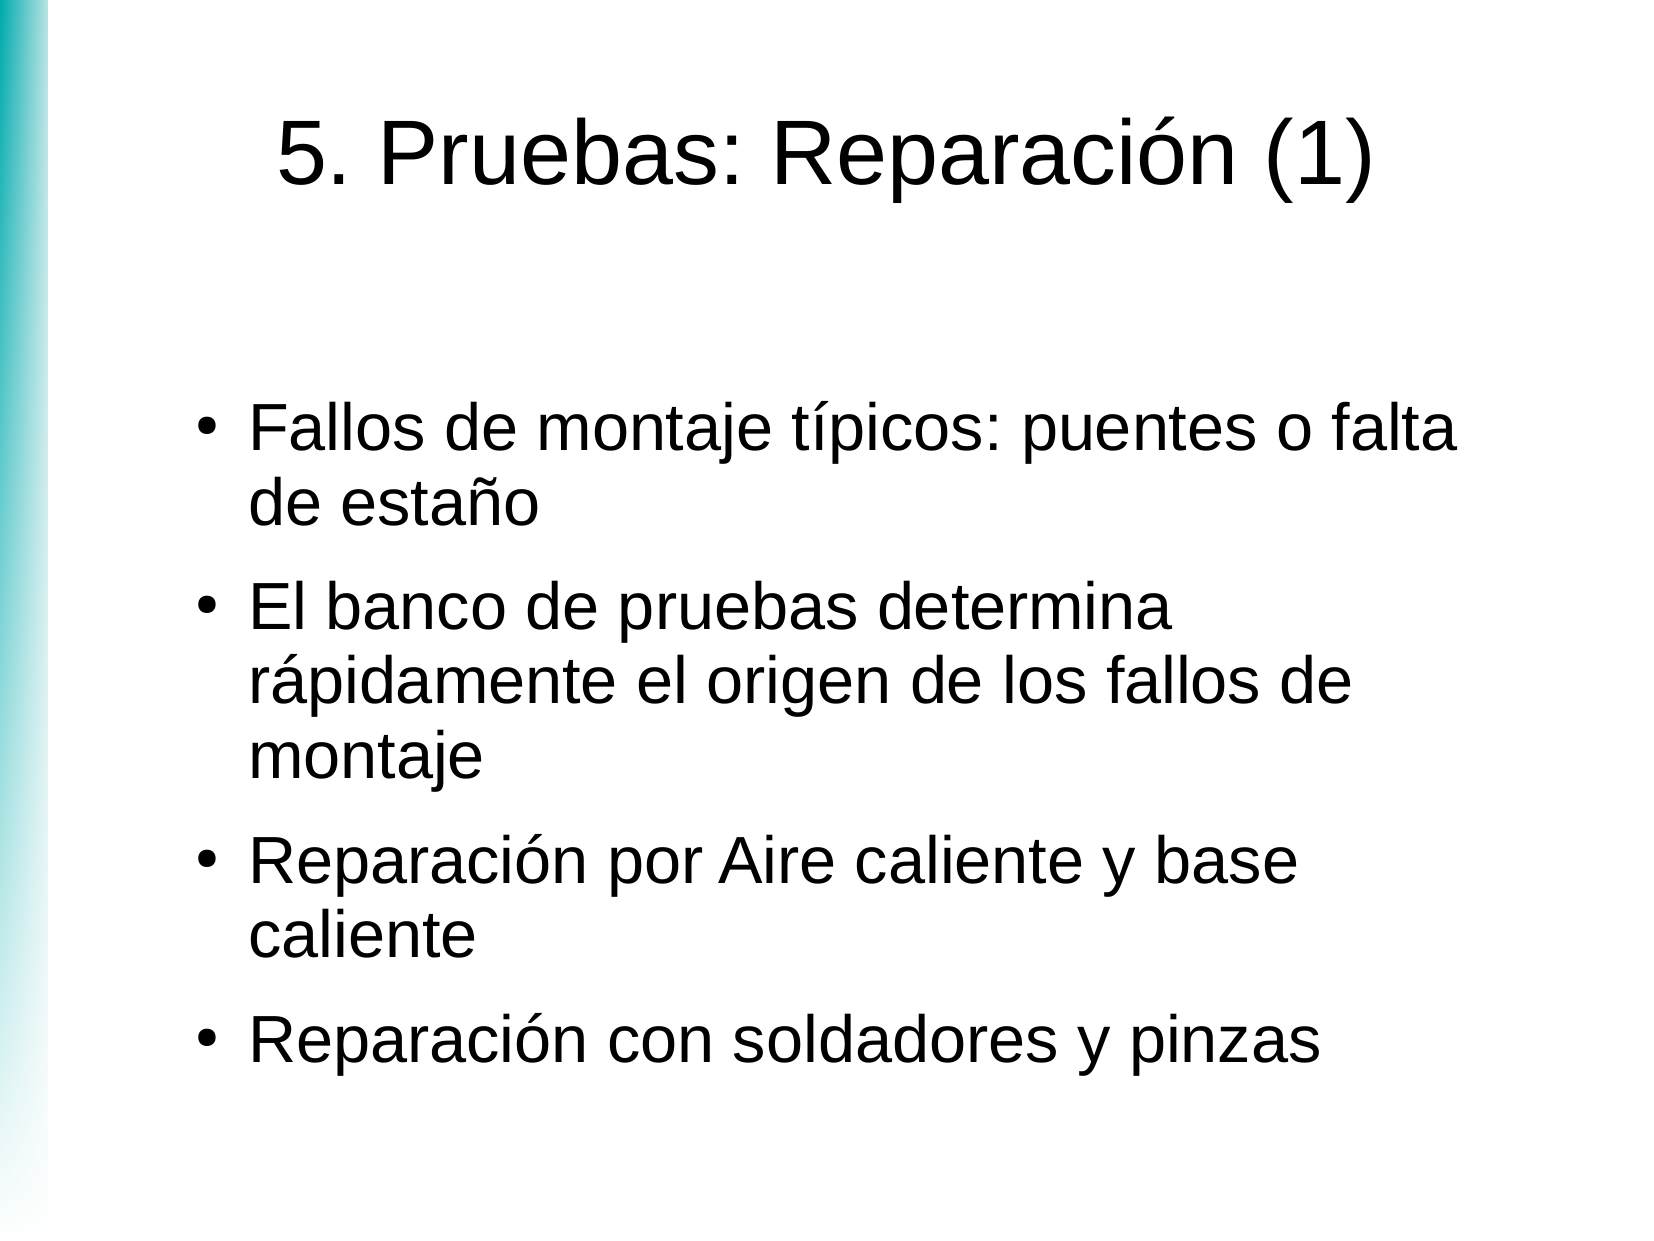

# 5. Pruebas: Reparación (1)
Fallos de montaje típicos: puentes o falta de estaño
El banco de pruebas determina rápidamente el origen de los fallos de montaje
Reparación por Aire caliente y base caliente
Reparación con soldadores y pinzas